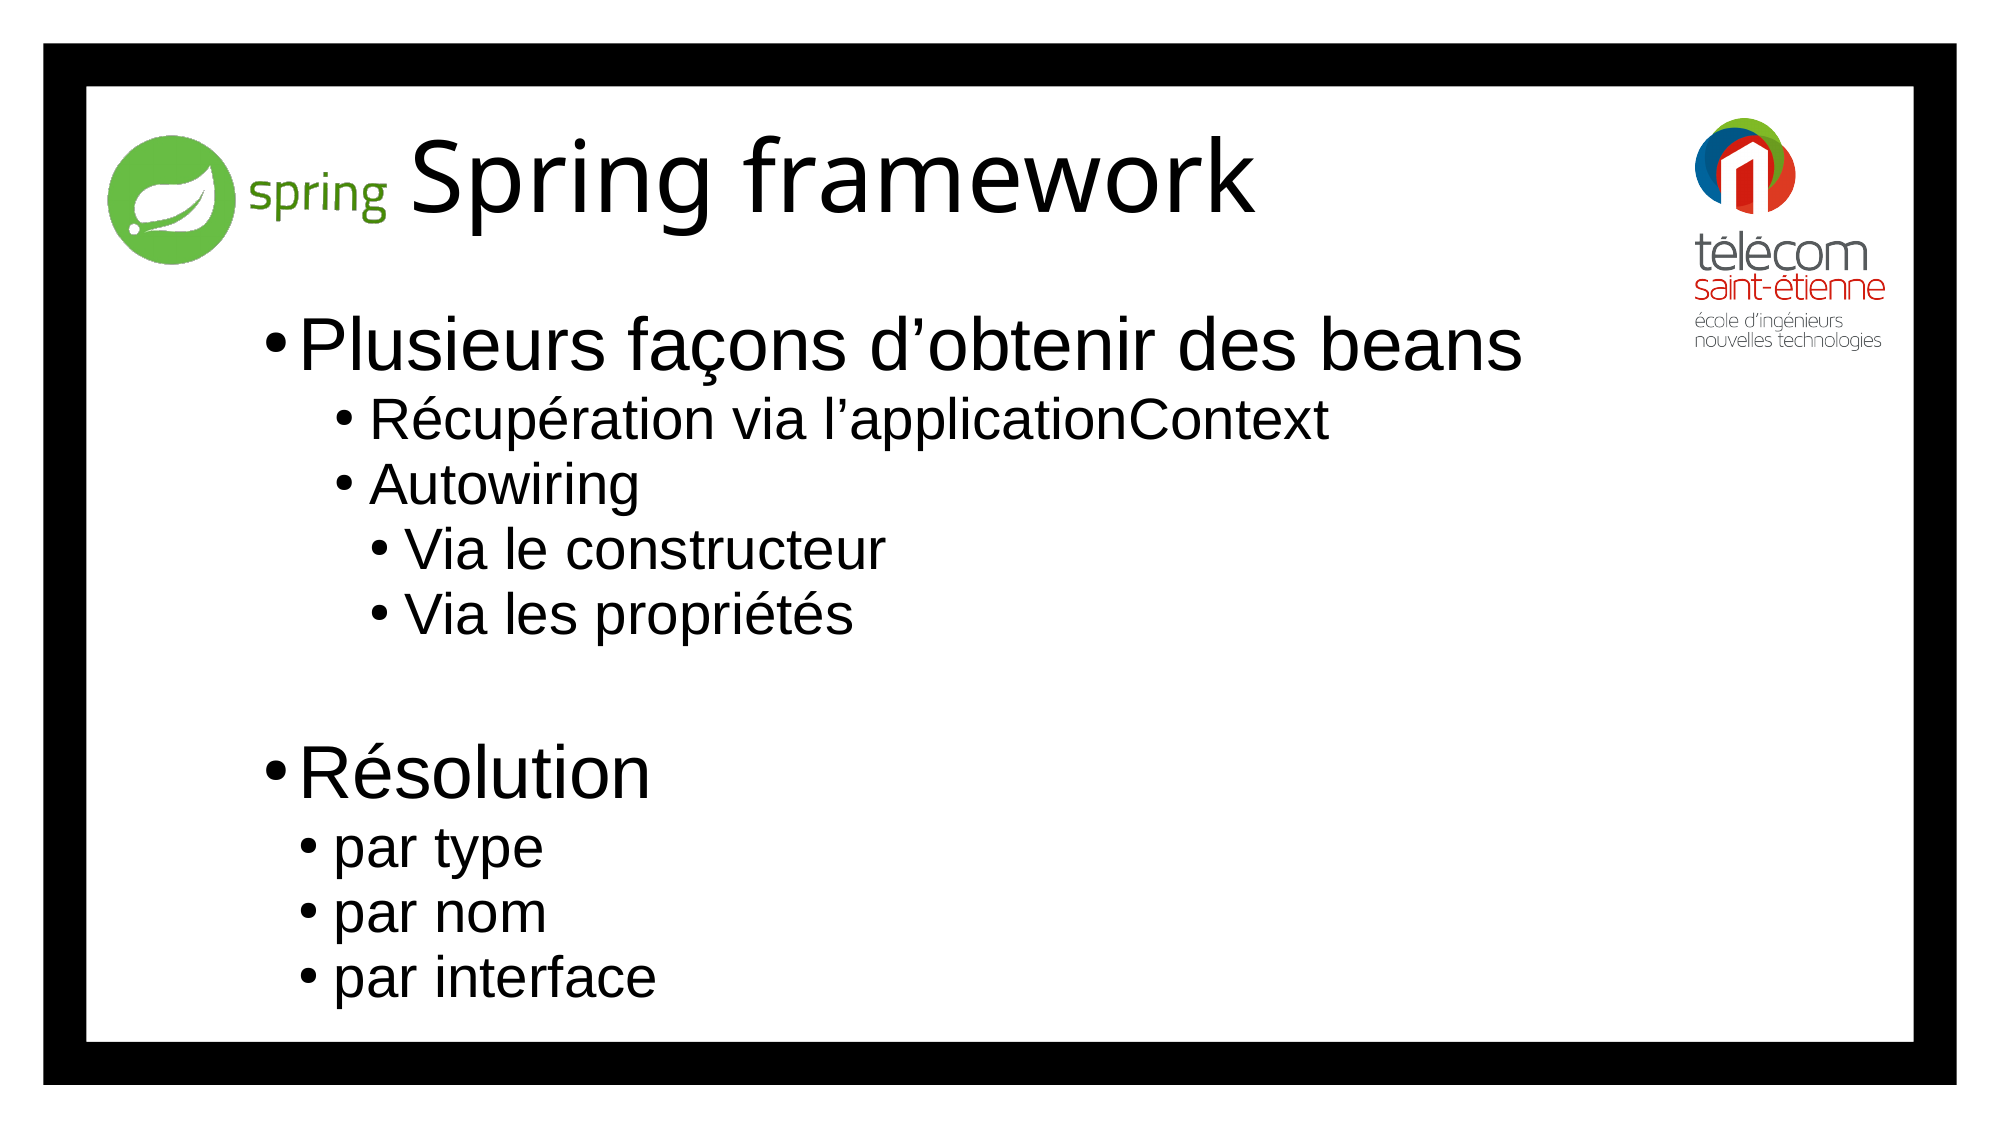

# Spring framework
Plusieurs façons d’obtenir des beans
Récupération via l’applicationContext
Autowiring
Via le constructeur
Via les propriétés
Résolution
par type
par nom
par interface